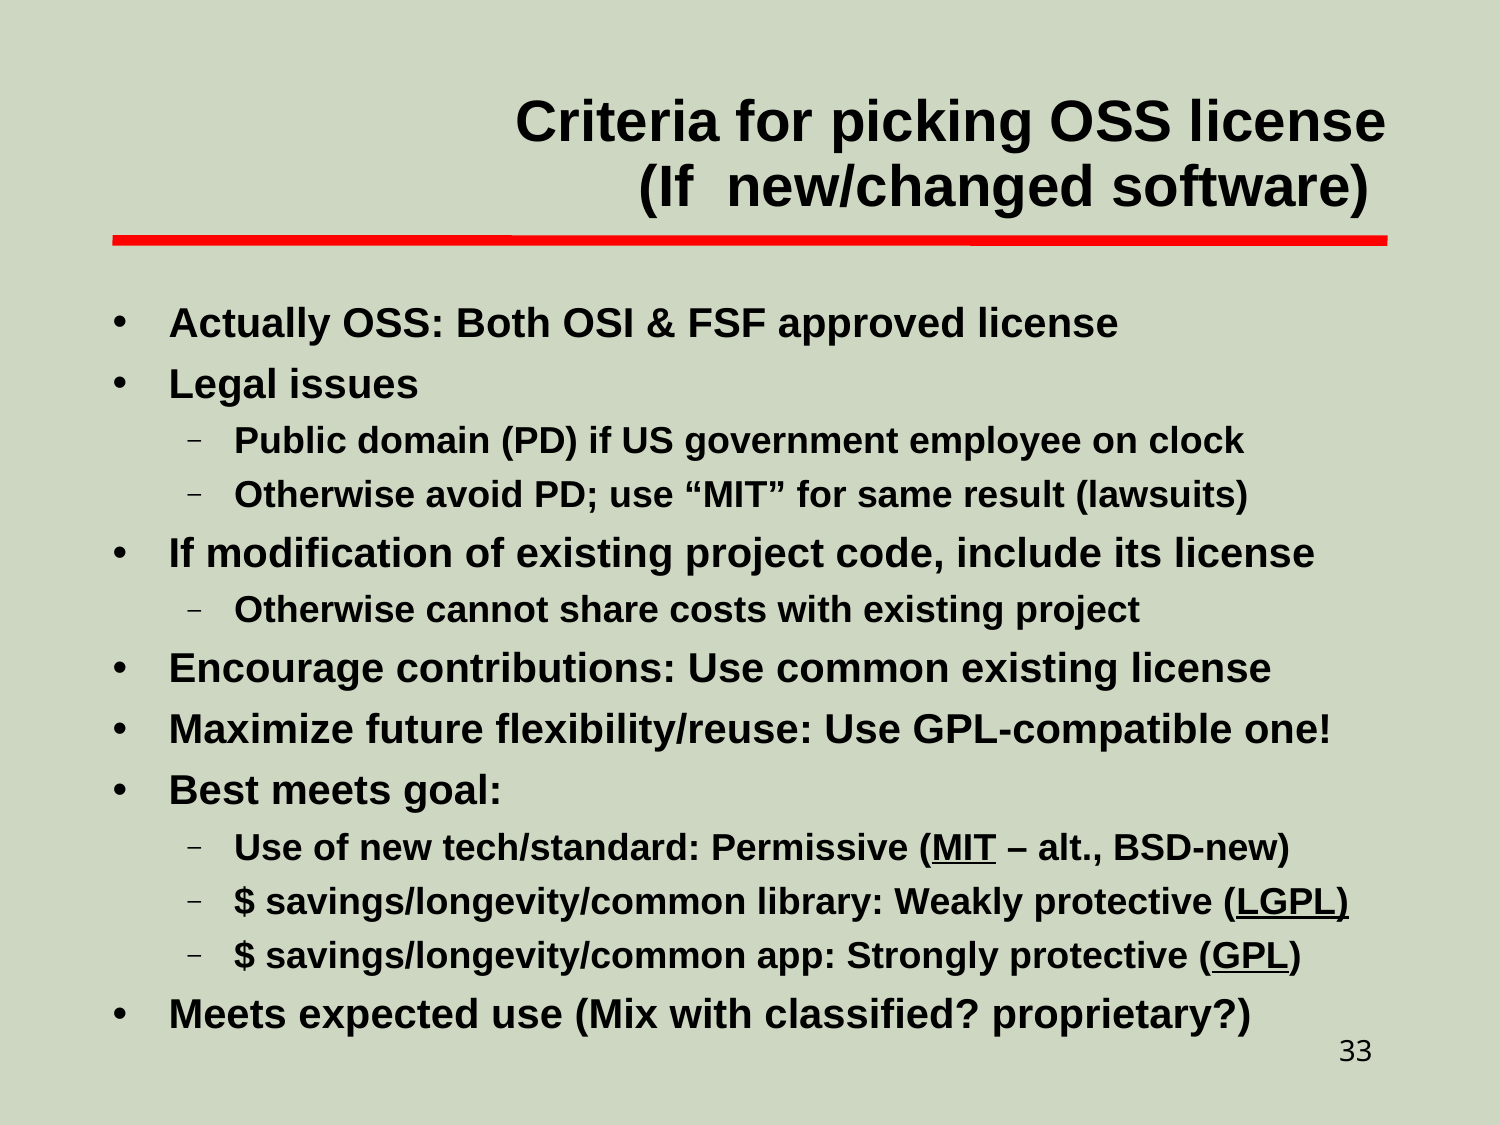

# Criteria for picking OSS license (If new/changed software)
Actually OSS: Both OSI & FSF approved license
Legal issues
Public domain (PD) if US government employee on clock
Otherwise avoid PD; use “MIT” for same result (lawsuits)
If modification of existing project code, include its license
Otherwise cannot share costs with existing project
Encourage contributions: Use common existing license
Maximize future flexibility/reuse: Use GPL-compatible one!
Best meets goal:
Use of new tech/standard: Permissive (MIT – alt., BSD-new)
$ savings/longevity/common library: Weakly protective (LGPL)
$ savings/longevity/common app: Strongly protective (GPL)
Meets expected use (Mix with classified? proprietary?)